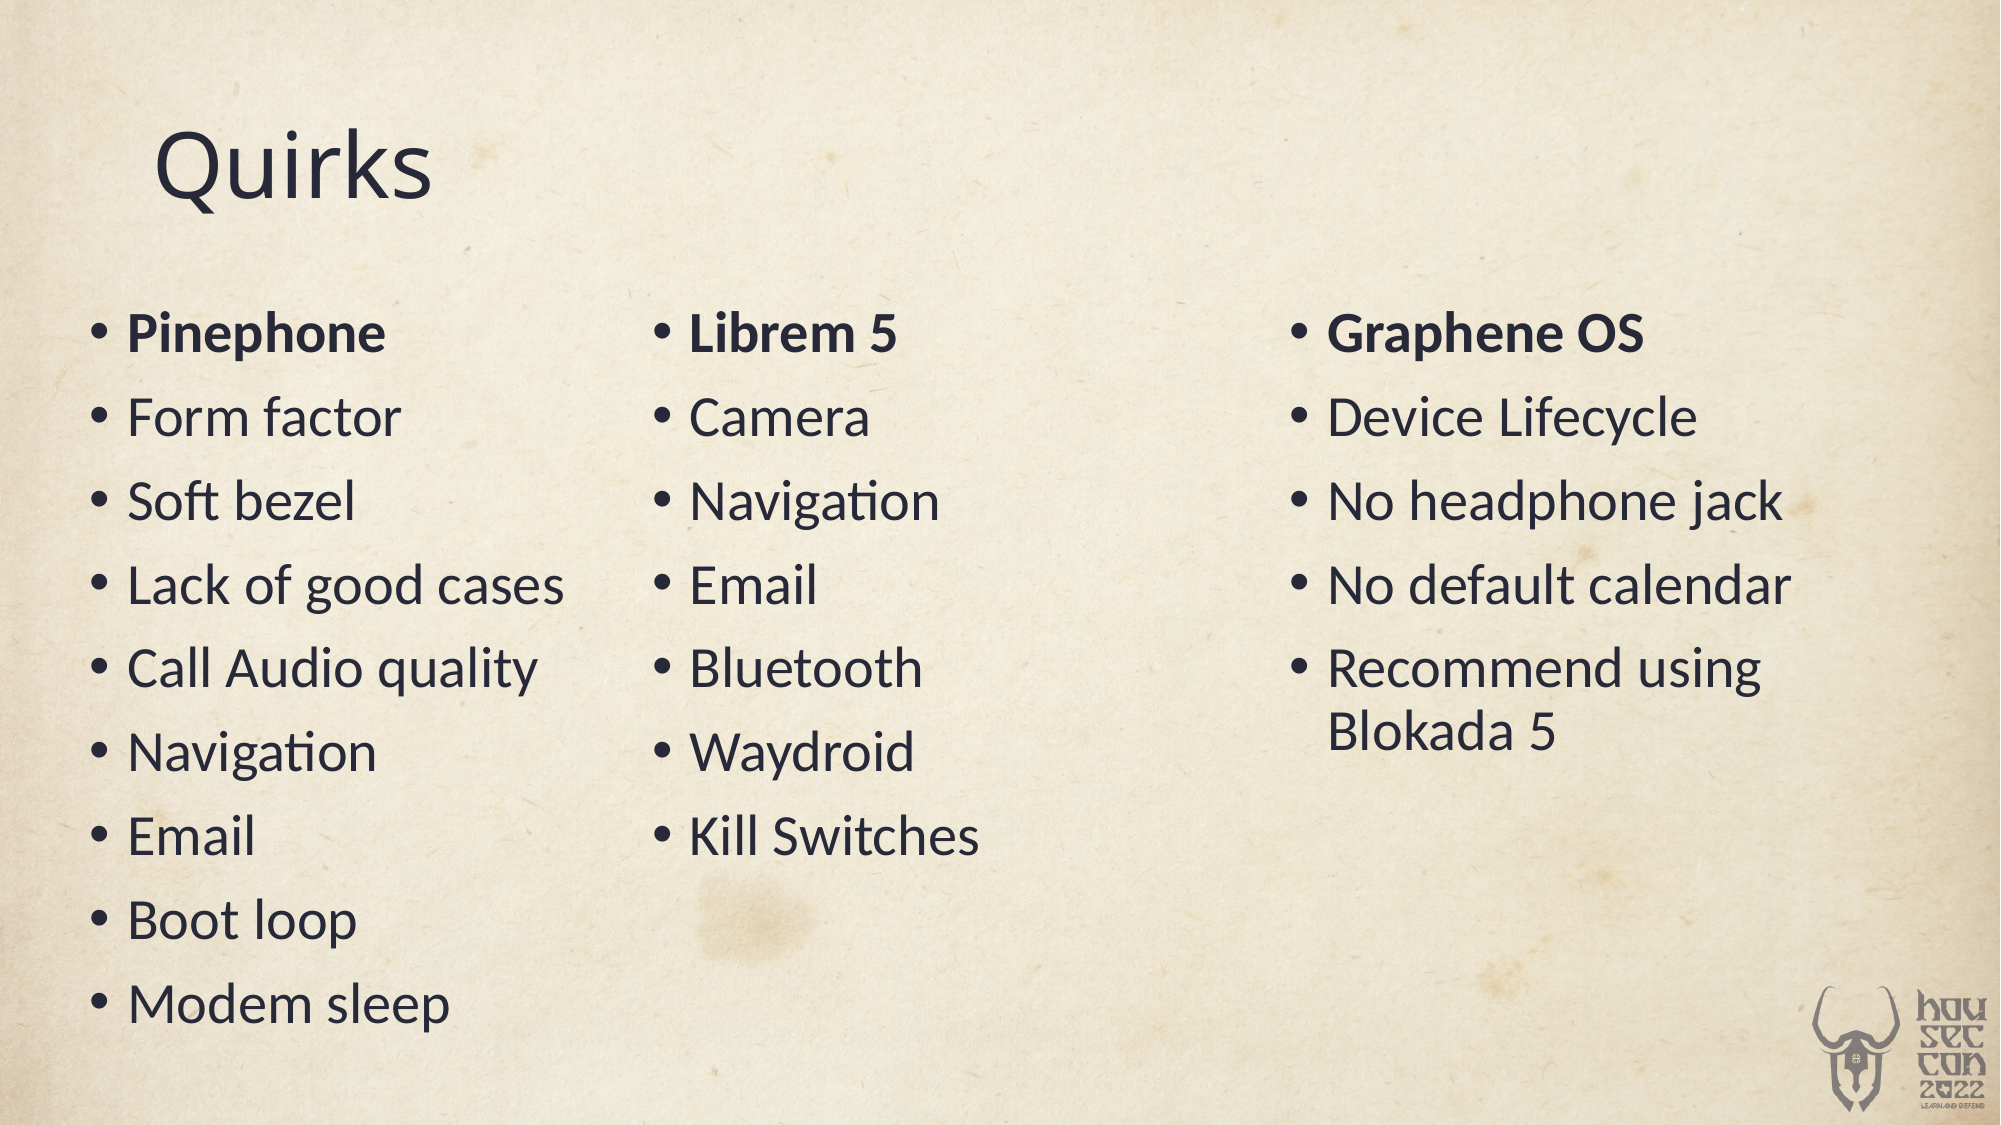

Quirks
Pinephone
Form factor
Soft bezel
Lack of good cases
Call Audio quality
Navigation
Email
Boot loop
Modem sleep
Librem 5
Camera
Navigation
Email
Bluetooth
Waydroid
Kill Switches
Graphene OS
Device Lifecycle
No headphone jack
No default calendar
Recommend using Blokada 5